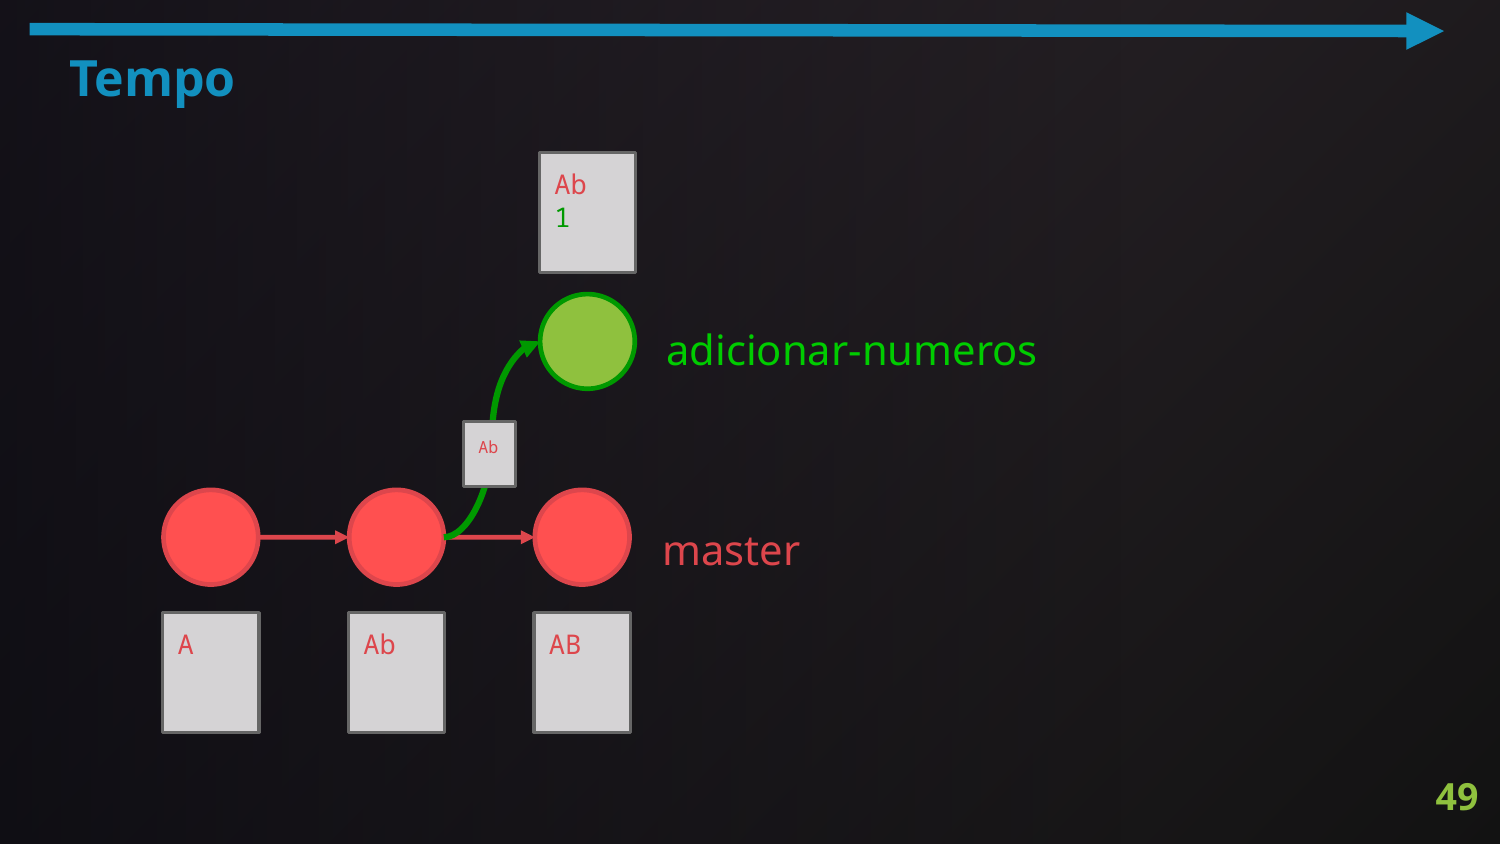

Tempo
Ab
1
adicionar-numeros
Ab
master
A
Ab
AB